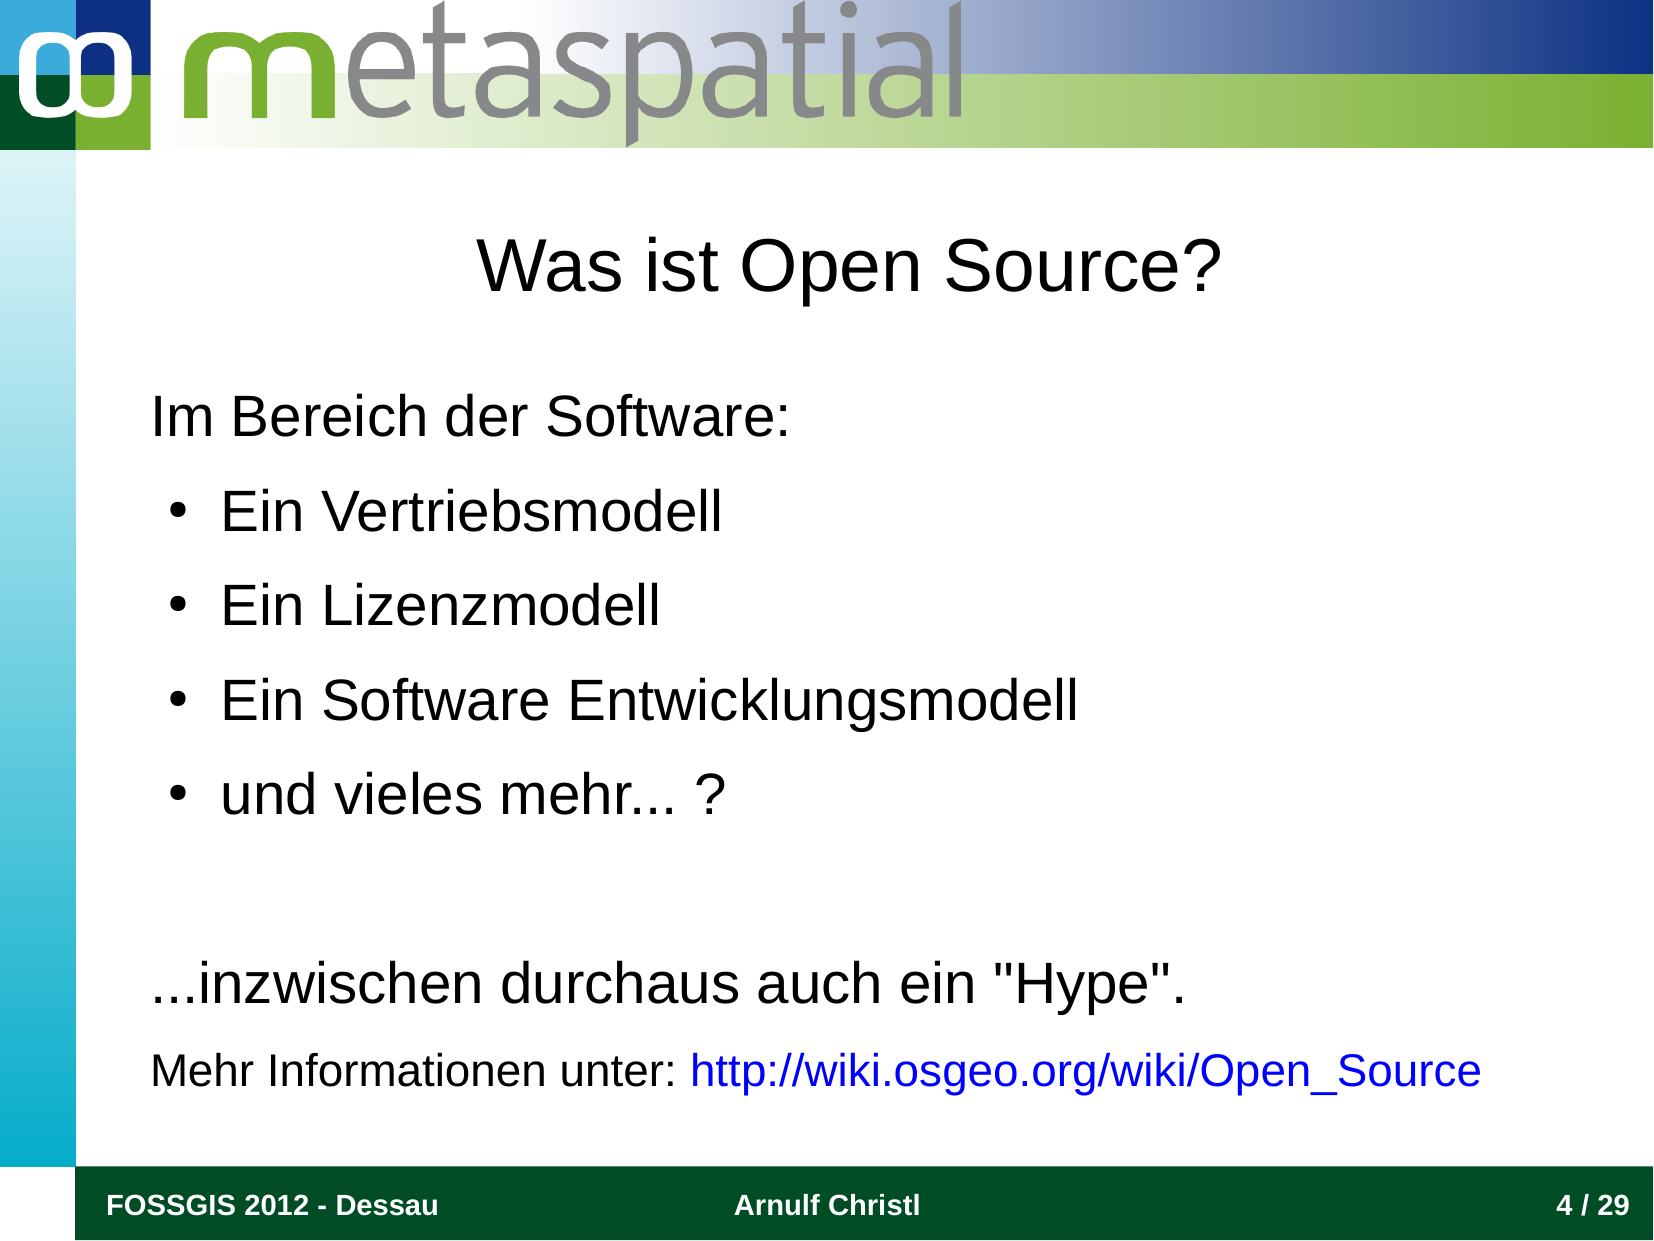

# Was ist Open Source?
Im Bereich der Software:
Ein Vertriebsmodell
Ein Lizenzmodell
Ein Software Entwicklungsmodell
und vieles mehr... ?
...inzwischen durchaus auch ein "Hype".
Mehr Informationen unter: http://wiki.osgeo.org/wiki/Open_Source
FOSSGIS 2012 - Dessau
Arnulf Christl
4